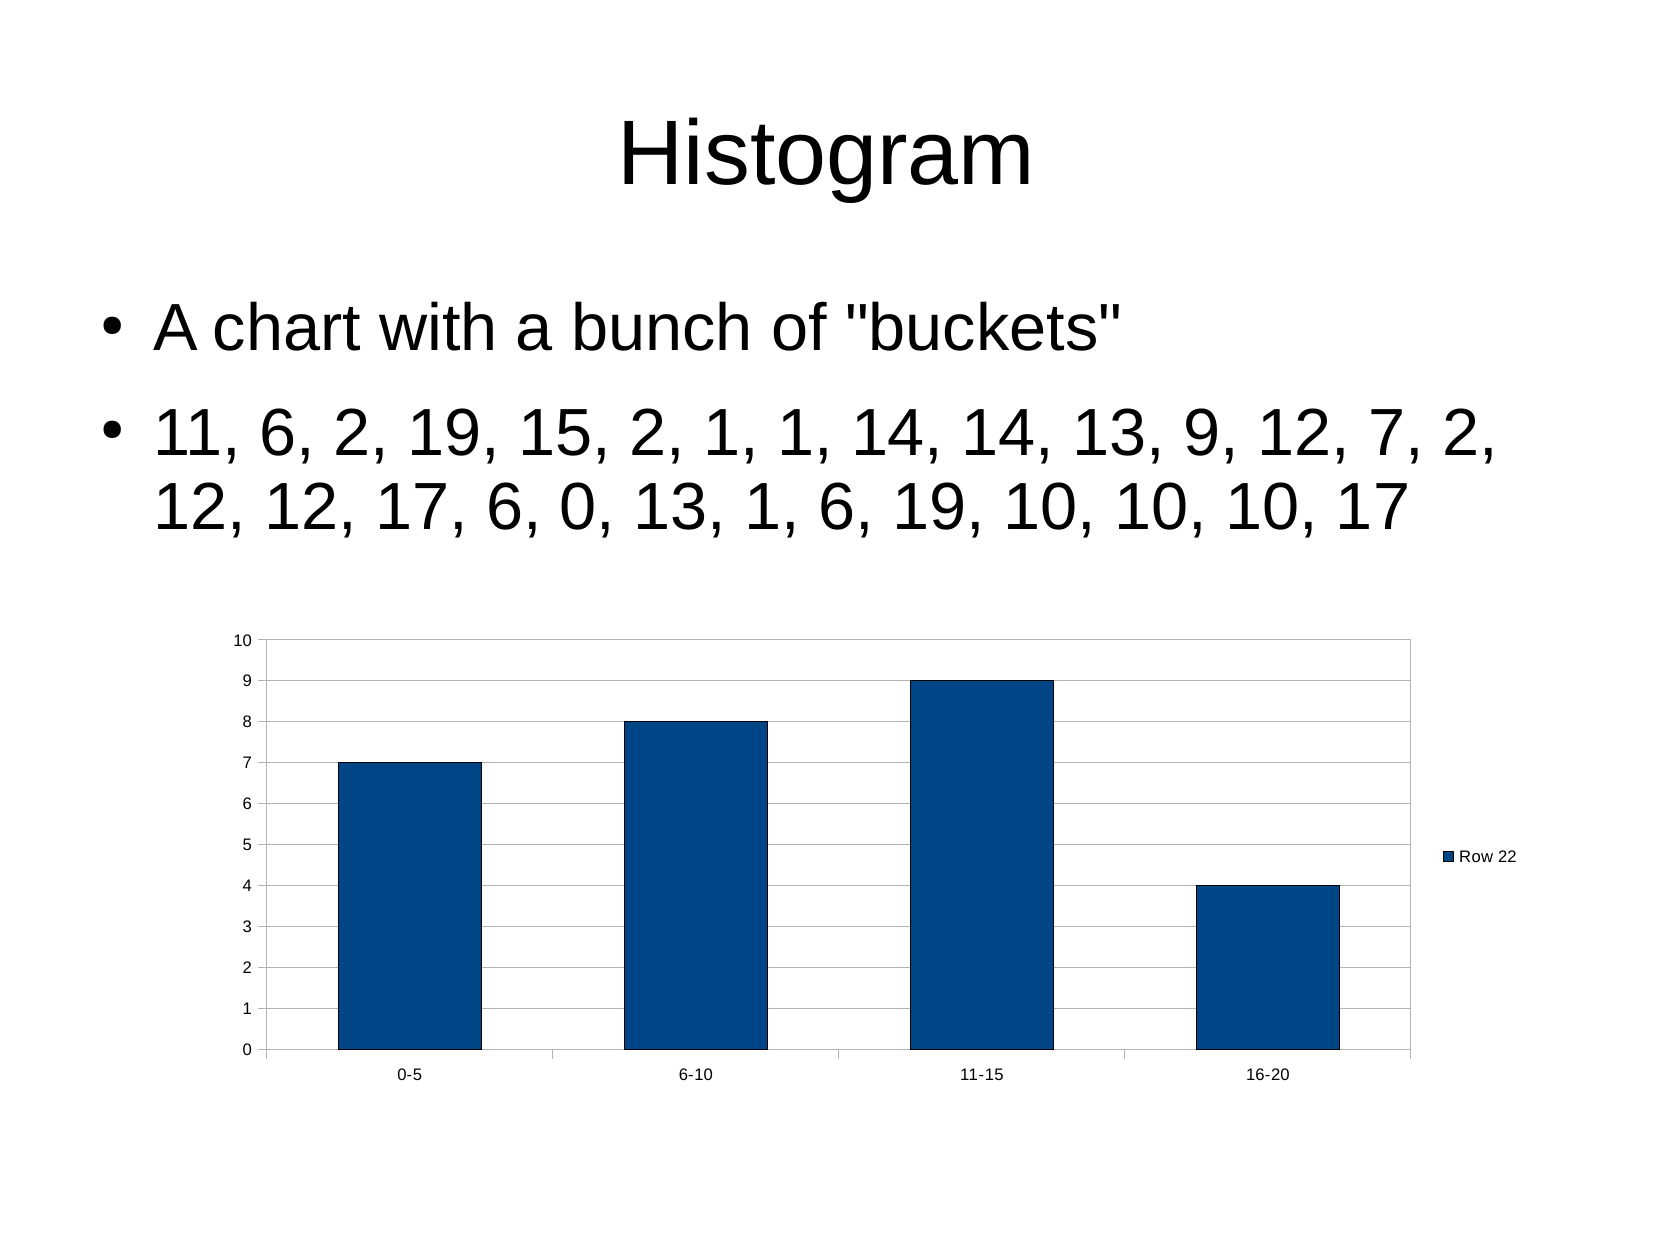

# Histogram
A chart with a bunch of "buckets"
11, 6, 2, 19, 15, 2, 1, 1, 14, 14, 13, 9, 12, 7, 2, 12, 12, 17, 6, 0, 13, 1, 6, 19, 10, 10, 10, 17
### Chart
| Category | Row 22 |
|---|---|
| 0-5 | 7.0 |
| 6-10 | 8.0 |
| 11-15 | 9.0 |
| 16-20 | 4.0 |